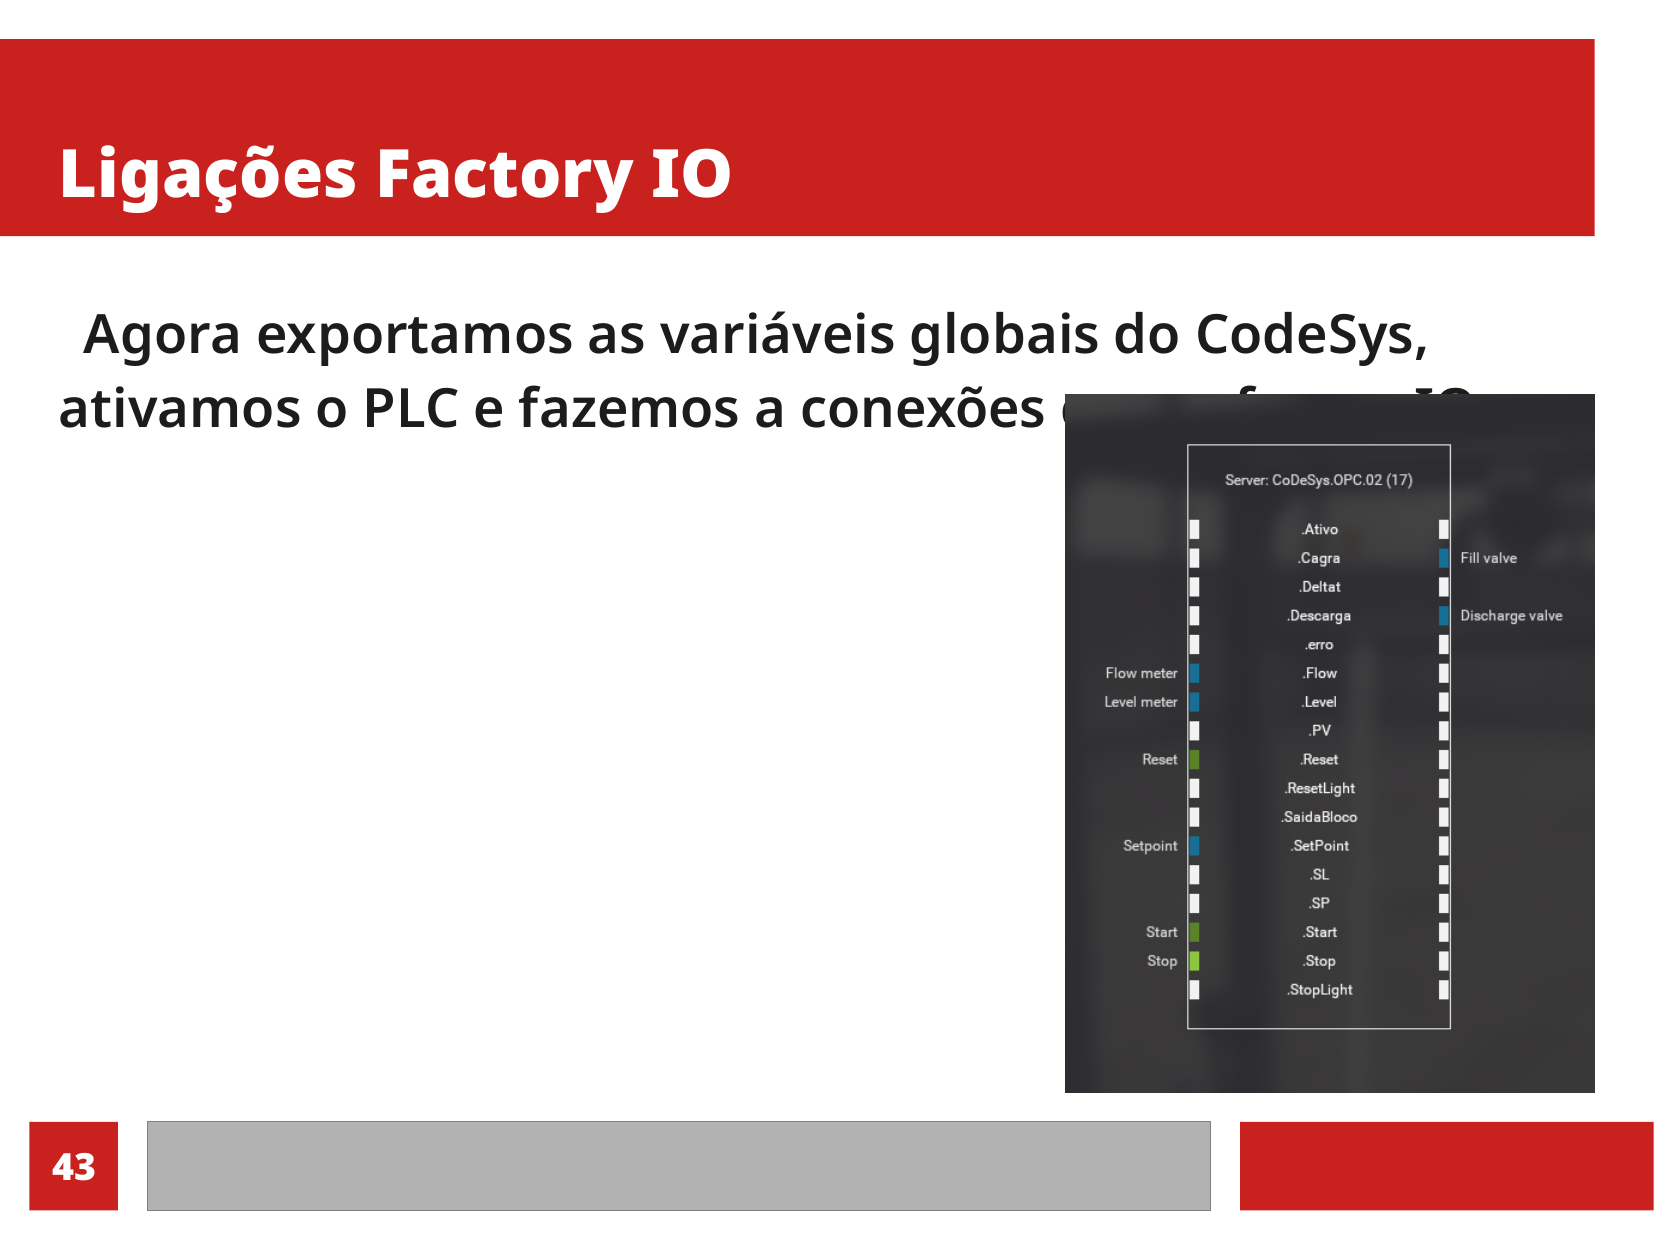

# Ligações Factory IO
Agora exportamos as variáveis globais do CodeSys, ativamos o PLC e fazemos a conexões com o facory IO:
43